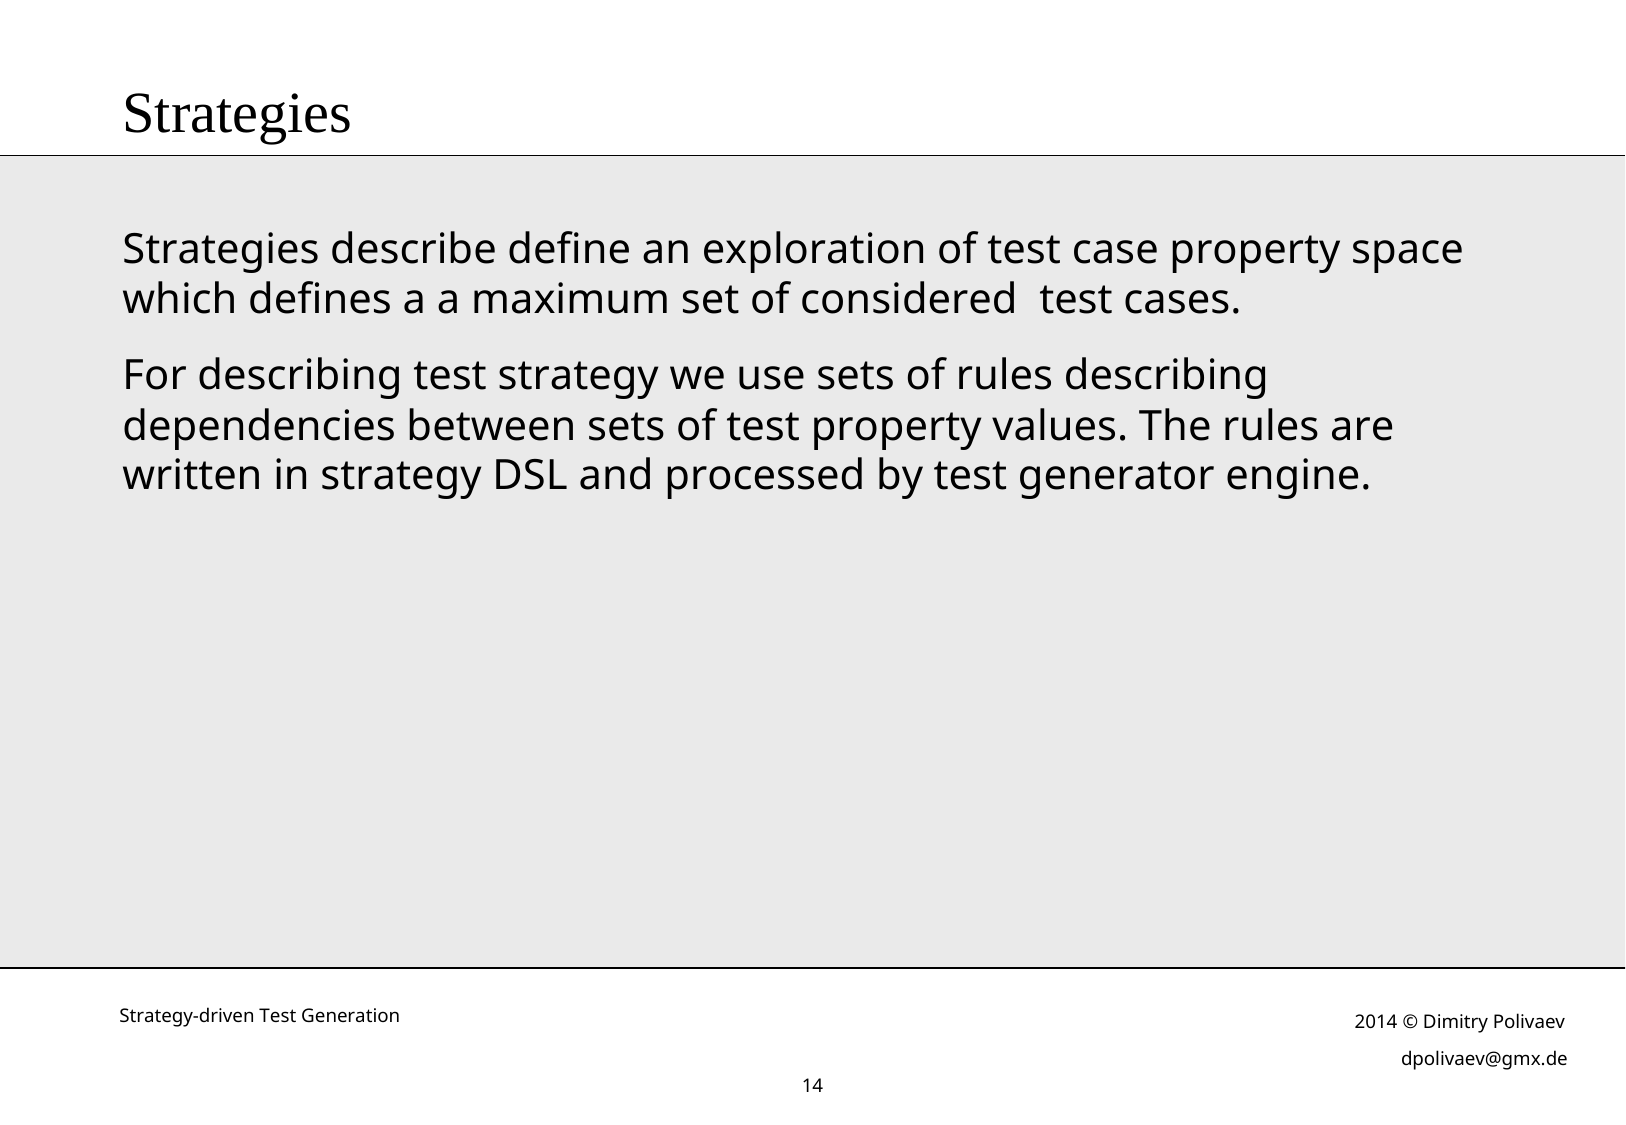

# Strategies
Strategies describe define an exploration of test case property space which defines a a maximum set of considered test cases.
For describing test strategy we use sets of rules describing dependencies between sets of test property values. The rules are written in strategy DSL and processed by test generator engine.